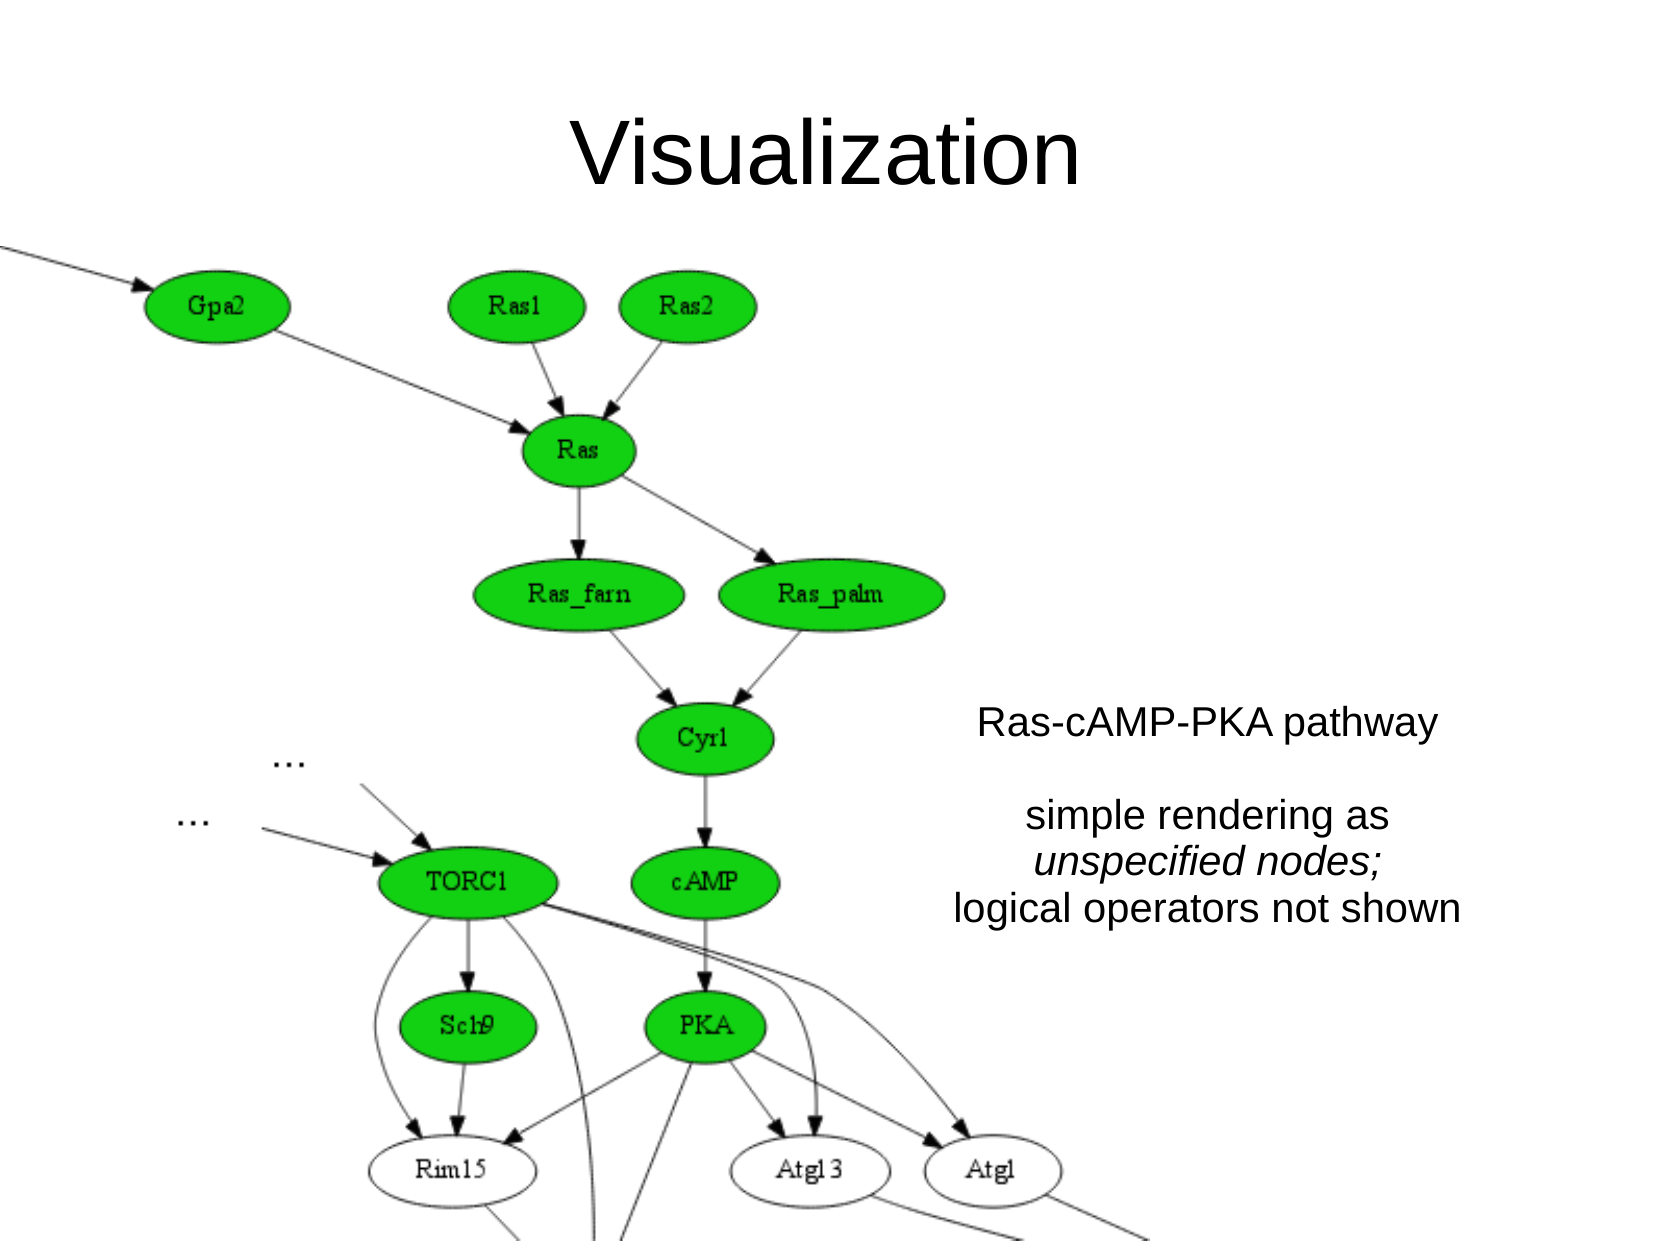

# Visualization
Ras-cAMP-PKA pathway
simple rendering as
unspecified nodes;
logical operators not shown